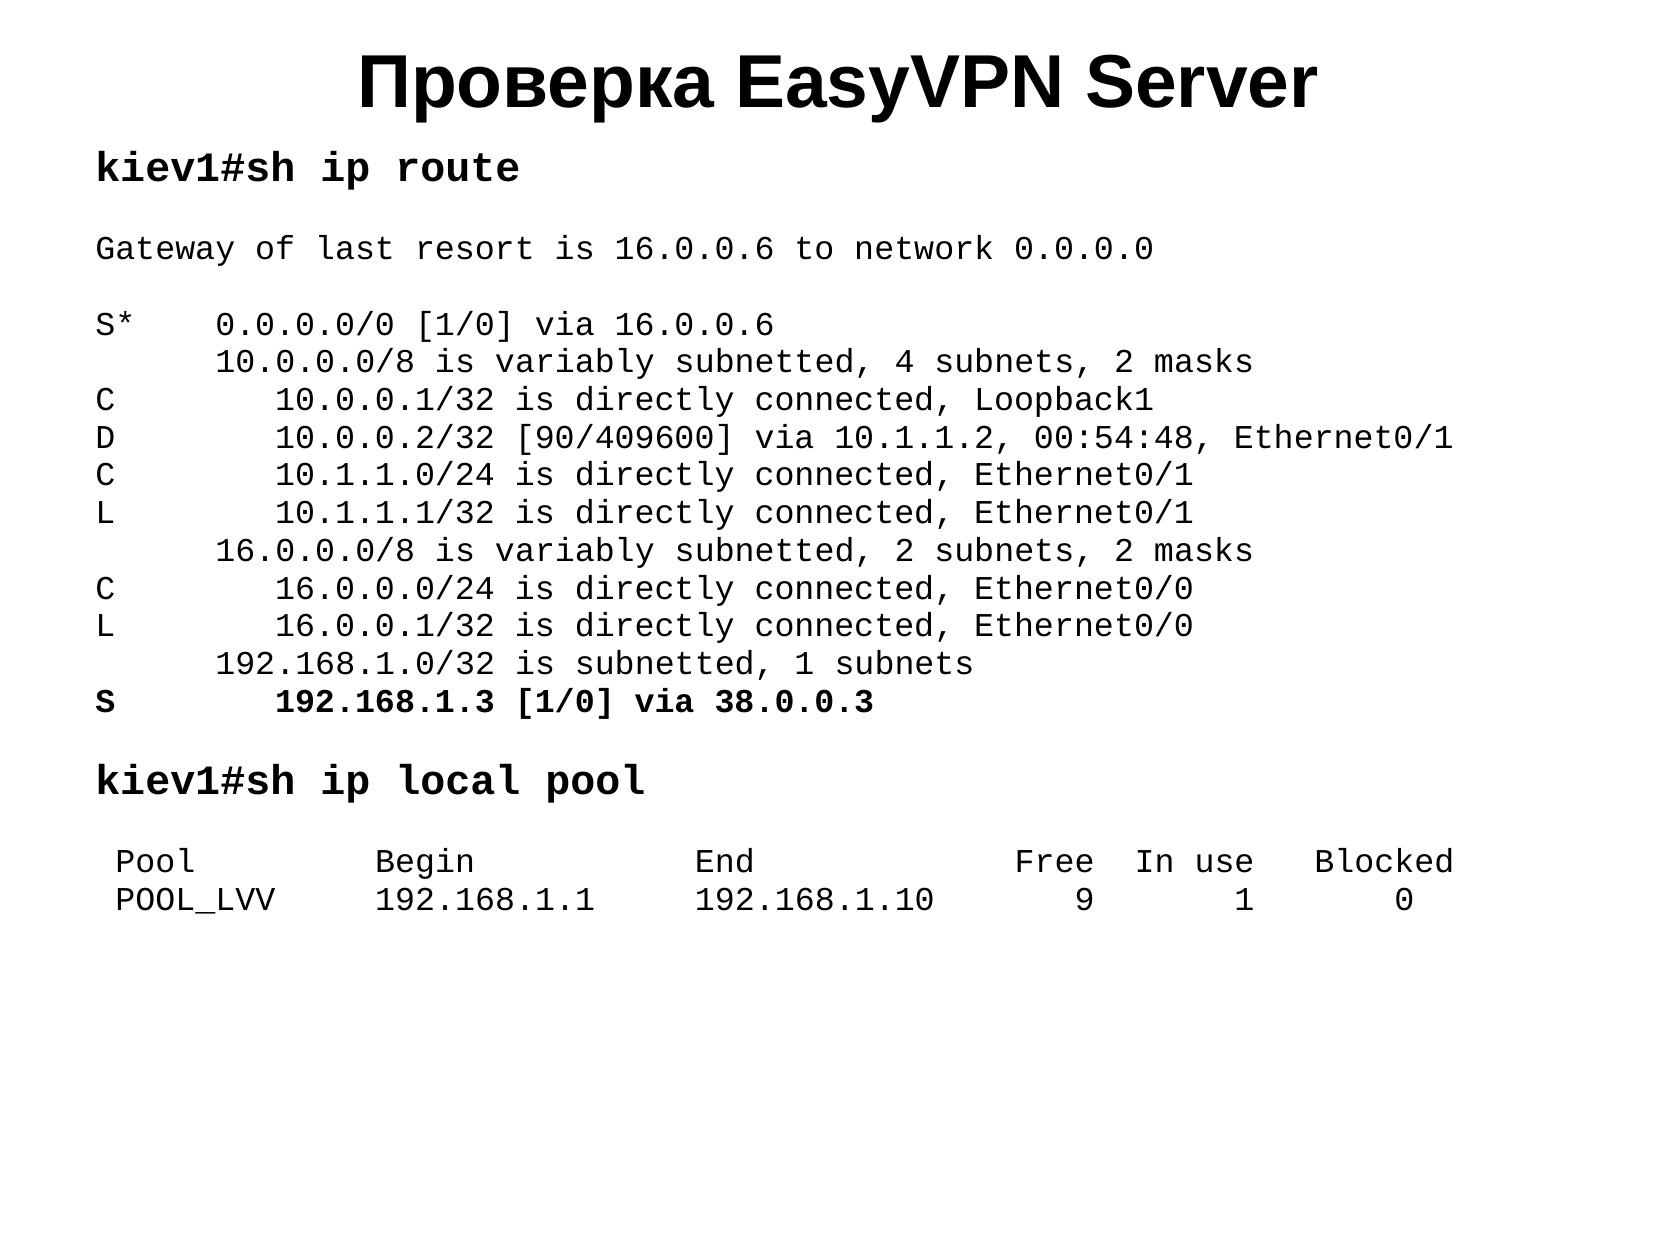

Проверка EasyVPN Server
# kiev1#sh ip route
Gateway of last resort is 16.0.0.6 to network 0.0.0.0
S* 0.0.0.0/0 [1/0] via 16.0.0.6
 10.0.0.0/8 is variably subnetted, 4 subnets, 2 masks
C 10.0.0.1/32 is directly connected, Loopback1
D 10.0.0.2/32 [90/409600] via 10.1.1.2, 00:54:48, Ethernet0/1
C 10.1.1.0/24 is directly connected, Ethernet0/1
L 10.1.1.1/32 is directly connected, Ethernet0/1
 16.0.0.0/8 is variably subnetted, 2 subnets, 2 masks
C 16.0.0.0/24 is directly connected, Ethernet0/0
L 16.0.0.1/32 is directly connected, Ethernet0/0
 192.168.1.0/32 is subnetted, 1 subnets
S 192.168.1.3 [1/0] via 38.0.0.3
kiev1#sh ip local pool
 Pool Begin End Free In use Blocked
 POOL_LVV 192.168.1.1 192.168.1.10 9 1 0